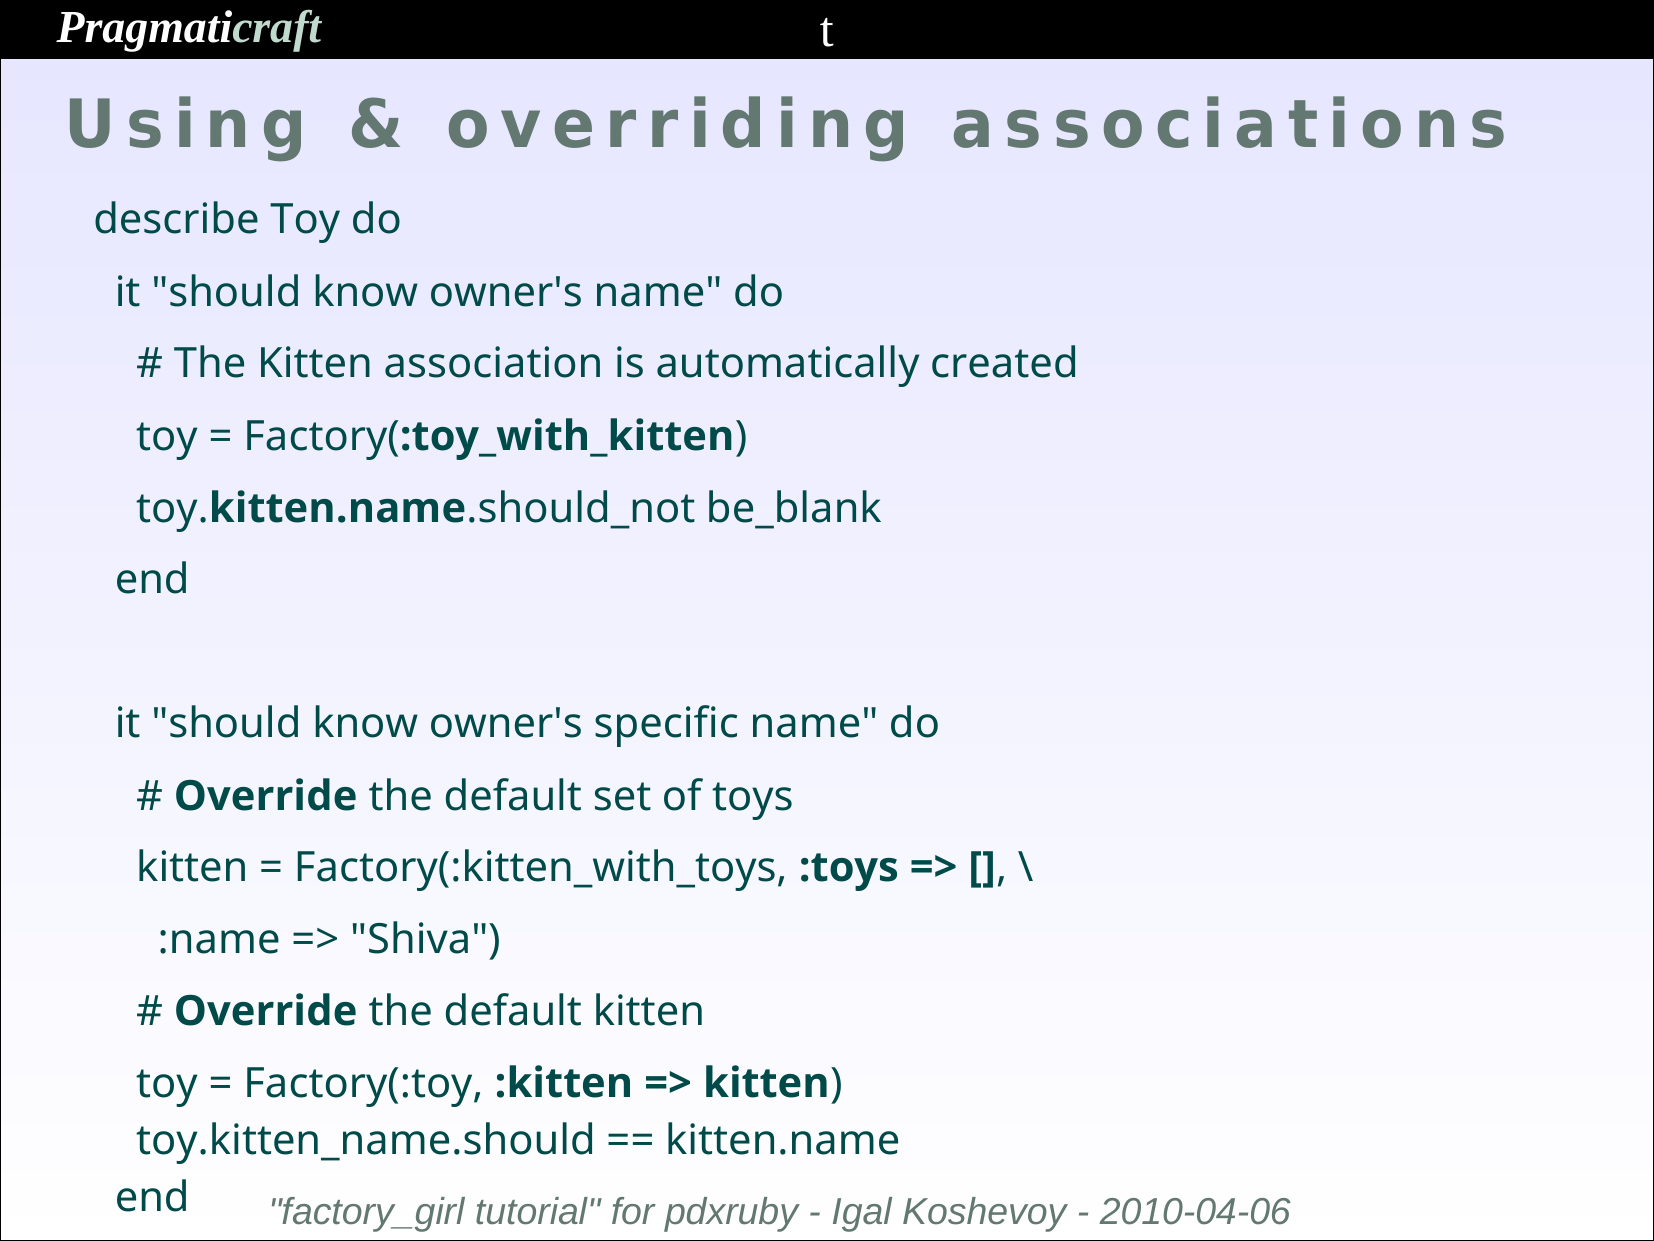

# Using & overriding associations
describe Toy do
 it "should know owner's name" do
 # The Kitten association is automatically created
 toy = Factory(:toy_with_kitten)
 toy.kitten.name.should_not be_blank
 end
 it "should know owner's specific name" do
 # Override the default set of toys
 kitten = Factory(:kitten_with_toys, :toys => [], \
 :name => "Shiva")
 # Override the default kitten
 toy = Factory(:toy, :kitten => kitten)
 toy.kitten_name.should == kitten.name
 end
end